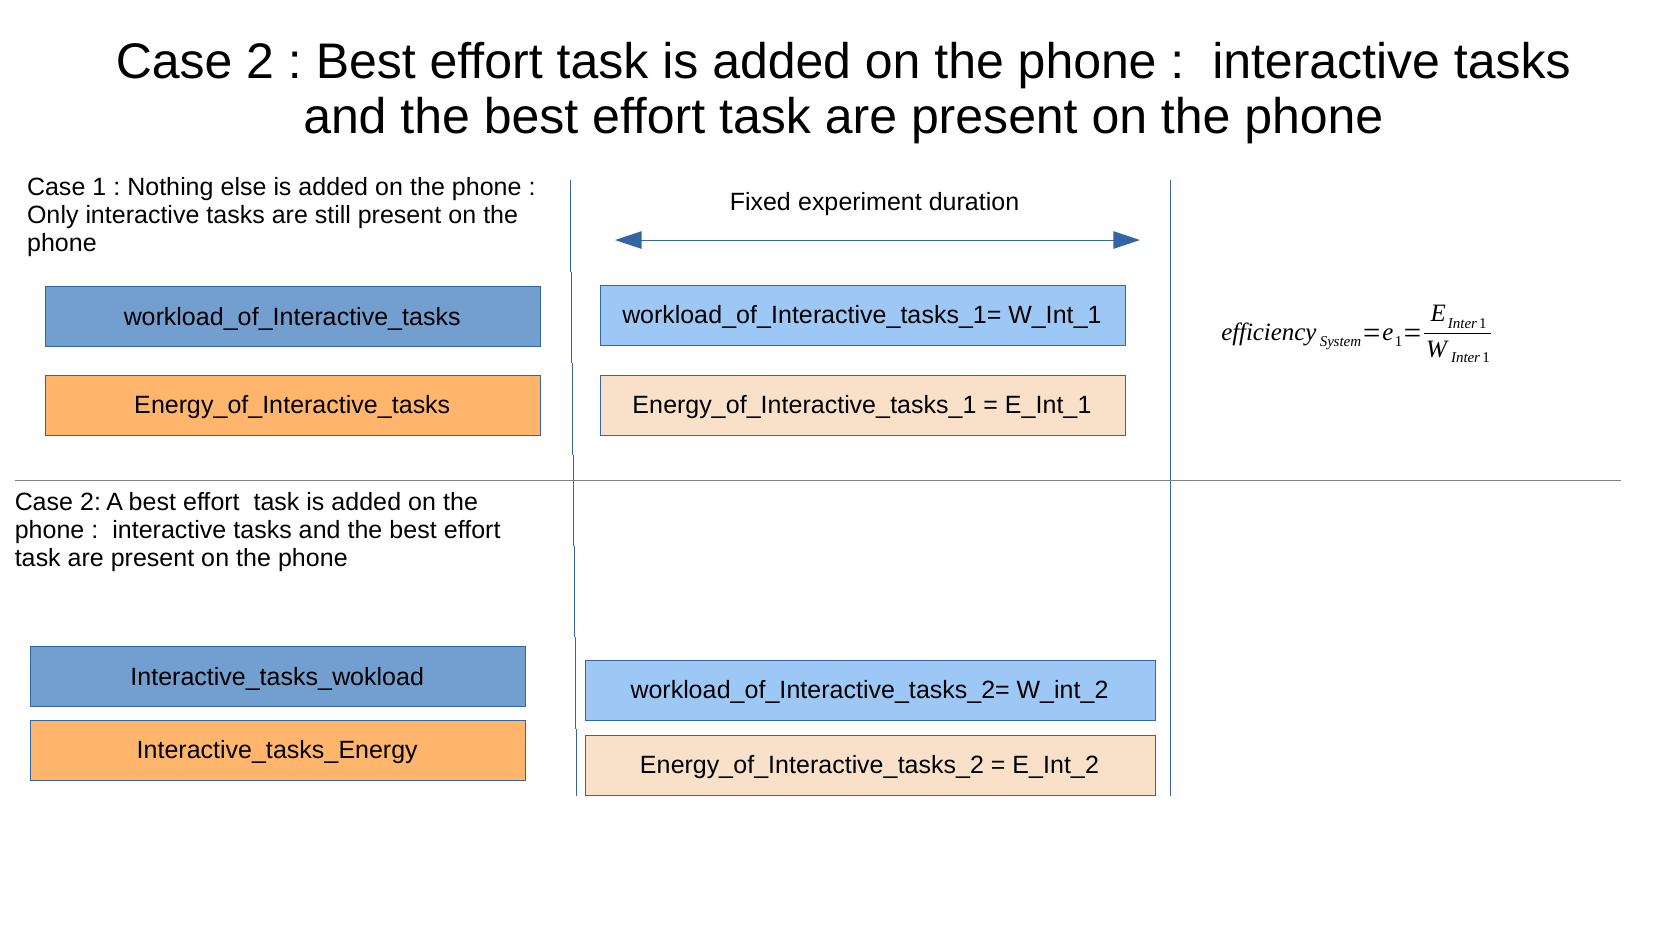

# Case 2 : Best effort task is added on the phone : interactive tasks and the best effort task are present on the phone
Case 1 : Nothing else is added on the phone : Only interactive tasks are still present on the phone
Fixed experiment duration
workload_of_Interactive_tasks_1= W_Int_1
workload_of_Interactive_tasks
Energy_of_Interactive_tasks
Energy_of_Interactive_tasks_1 = E_Int_1
Case 2: A best effort task is added on the phone : interactive tasks and the best effort task are present on the phone
Interactive_tasks_wokload
workload_of_Interactive_tasks_2= W_int_2
Interactive_tasks_Energy
Energy_of_Interactive_tasks_2 = E_Int_2